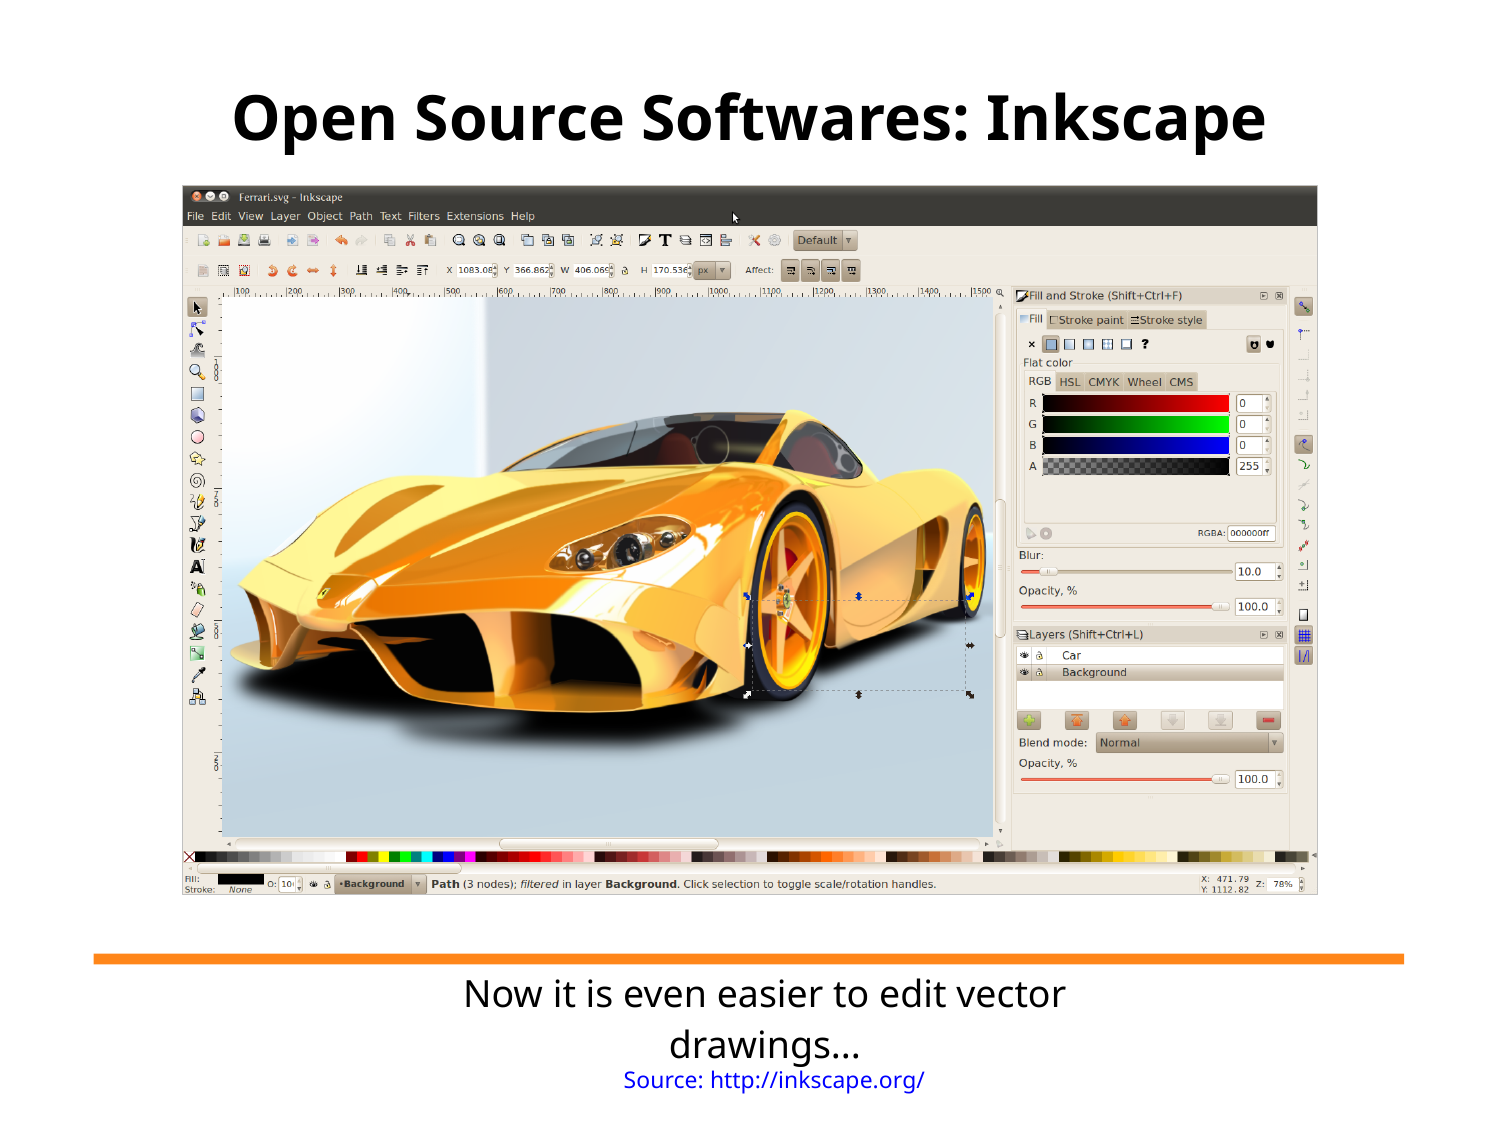

# Open Source Softwares: Inkscape
Now it is even easier to edit vector drawings...
Source: http://inkscape.org/